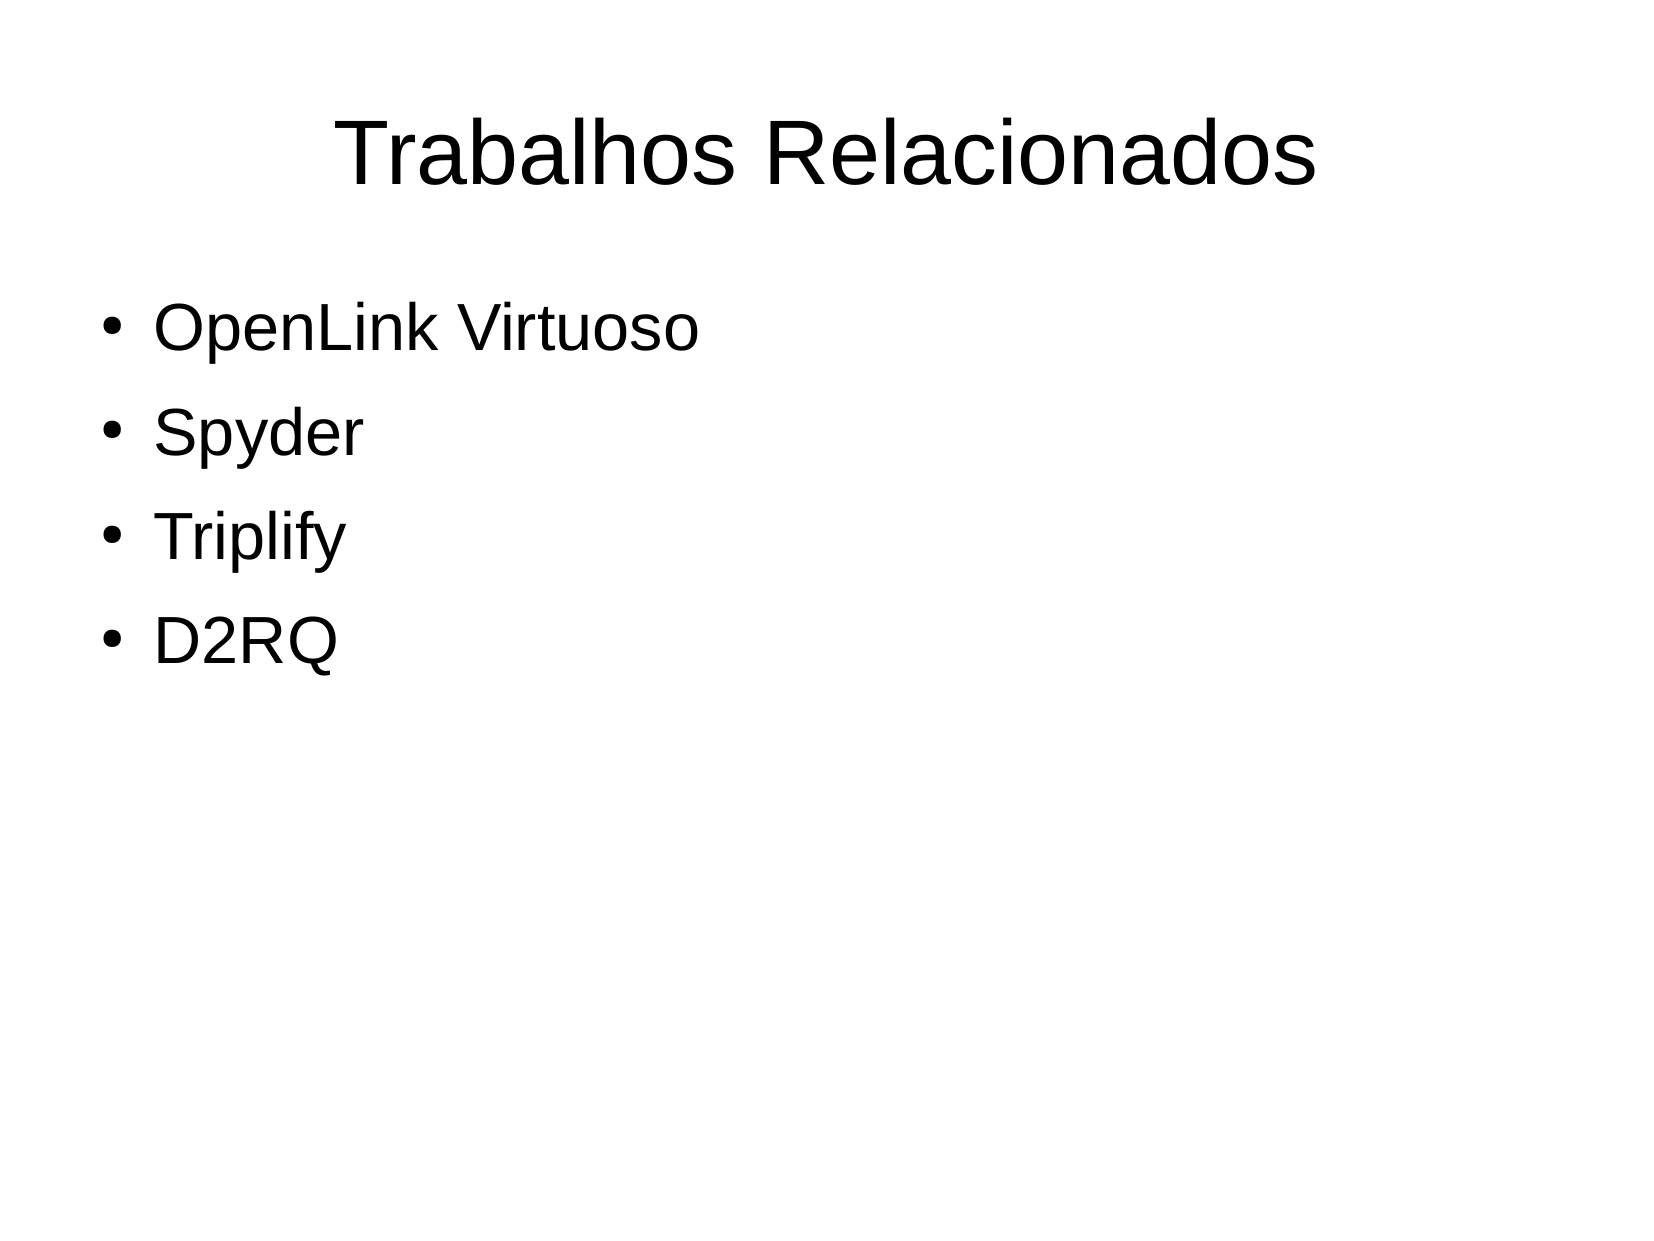

# Trabalhos Relacionados
OpenLink Virtuoso
Spyder
Triplify
D2RQ